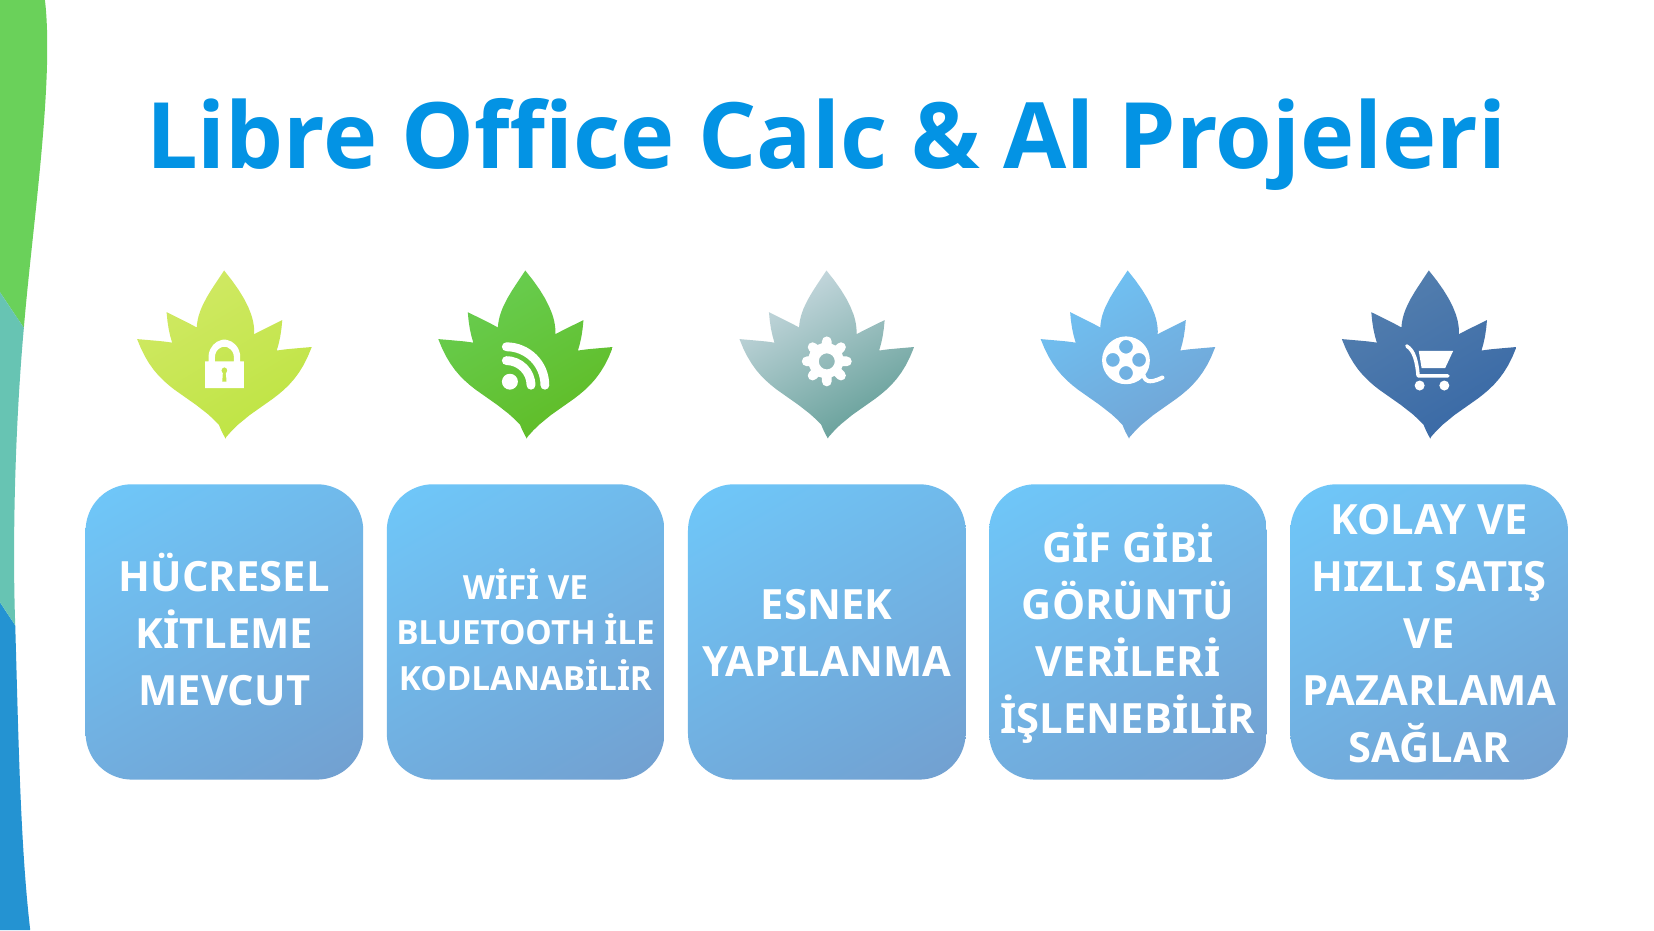

Libre Office Calc & Al Projeleri
# HÜCRESEL KİTLEME MEVCUT
WİFİ VE BLUETOOTH İLE KODLANABİLİR
ESNEK YAPILANMA
GİF GİBİ GÖRÜNTÜ VERİLERİ İŞLENEBİLİR
KOLAY VE HIZLI SATIŞ VE PAZARLAMA SAĞLAR